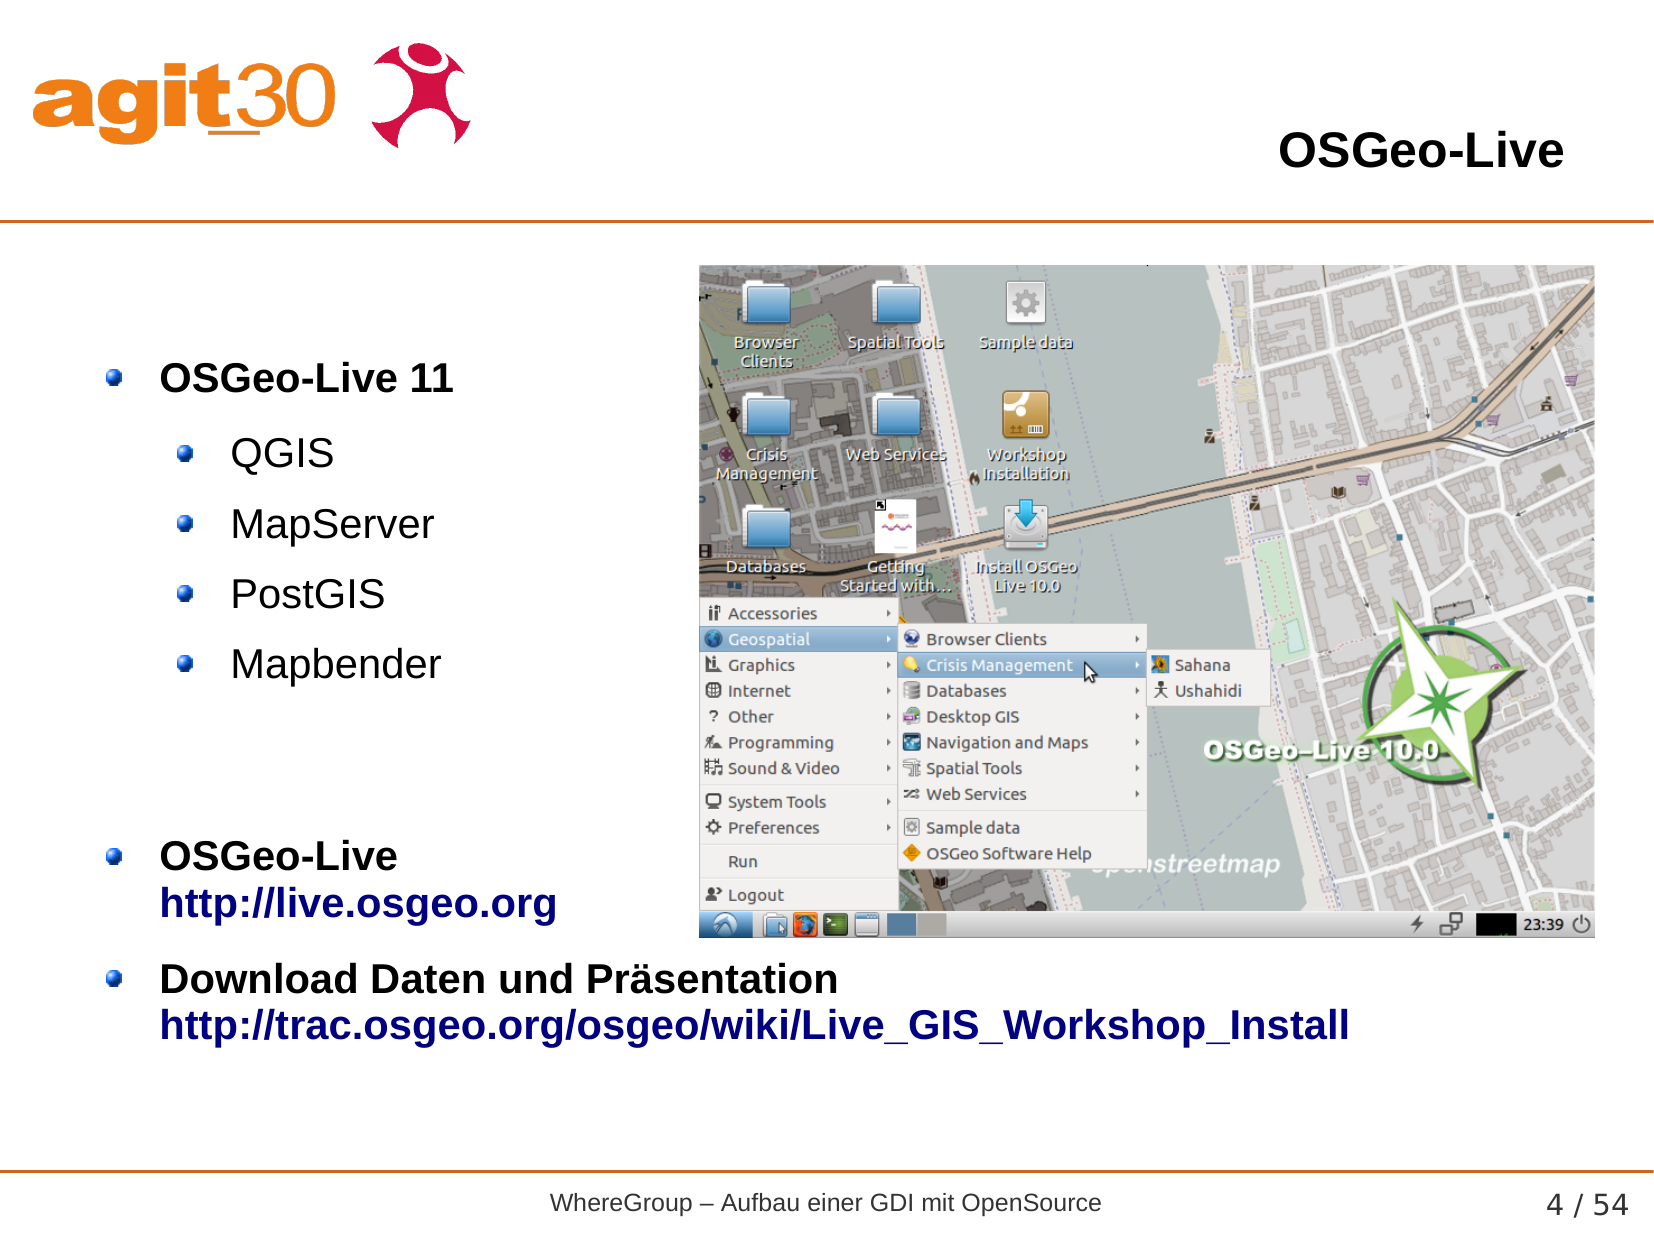

# OSGeo-Live
OSGeo-Live 11
QGIS
MapServer
PostGIS
Mapbender
OSGeo-Live
http://live.osgeo.org
Download Daten und Präsentation http://trac.osgeo.org/osgeo/wiki/Live_GIS_Workshop_Install